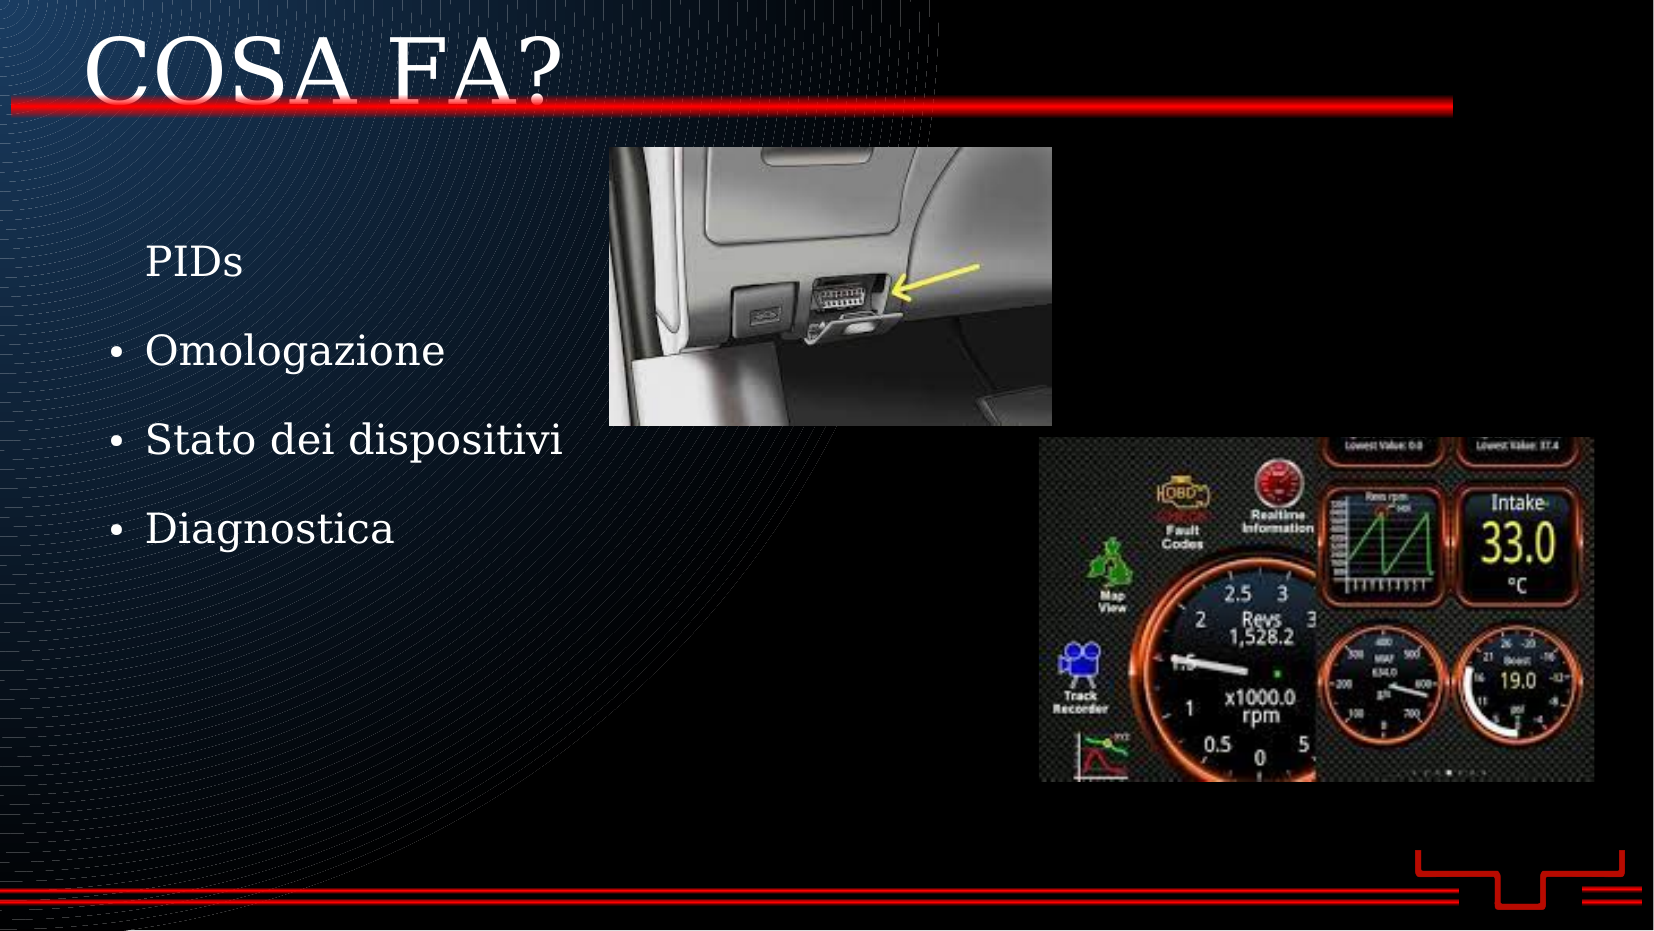

# COSA FA?
PIDs
Omologazione
Stato dei dispositivi
Diagnostica